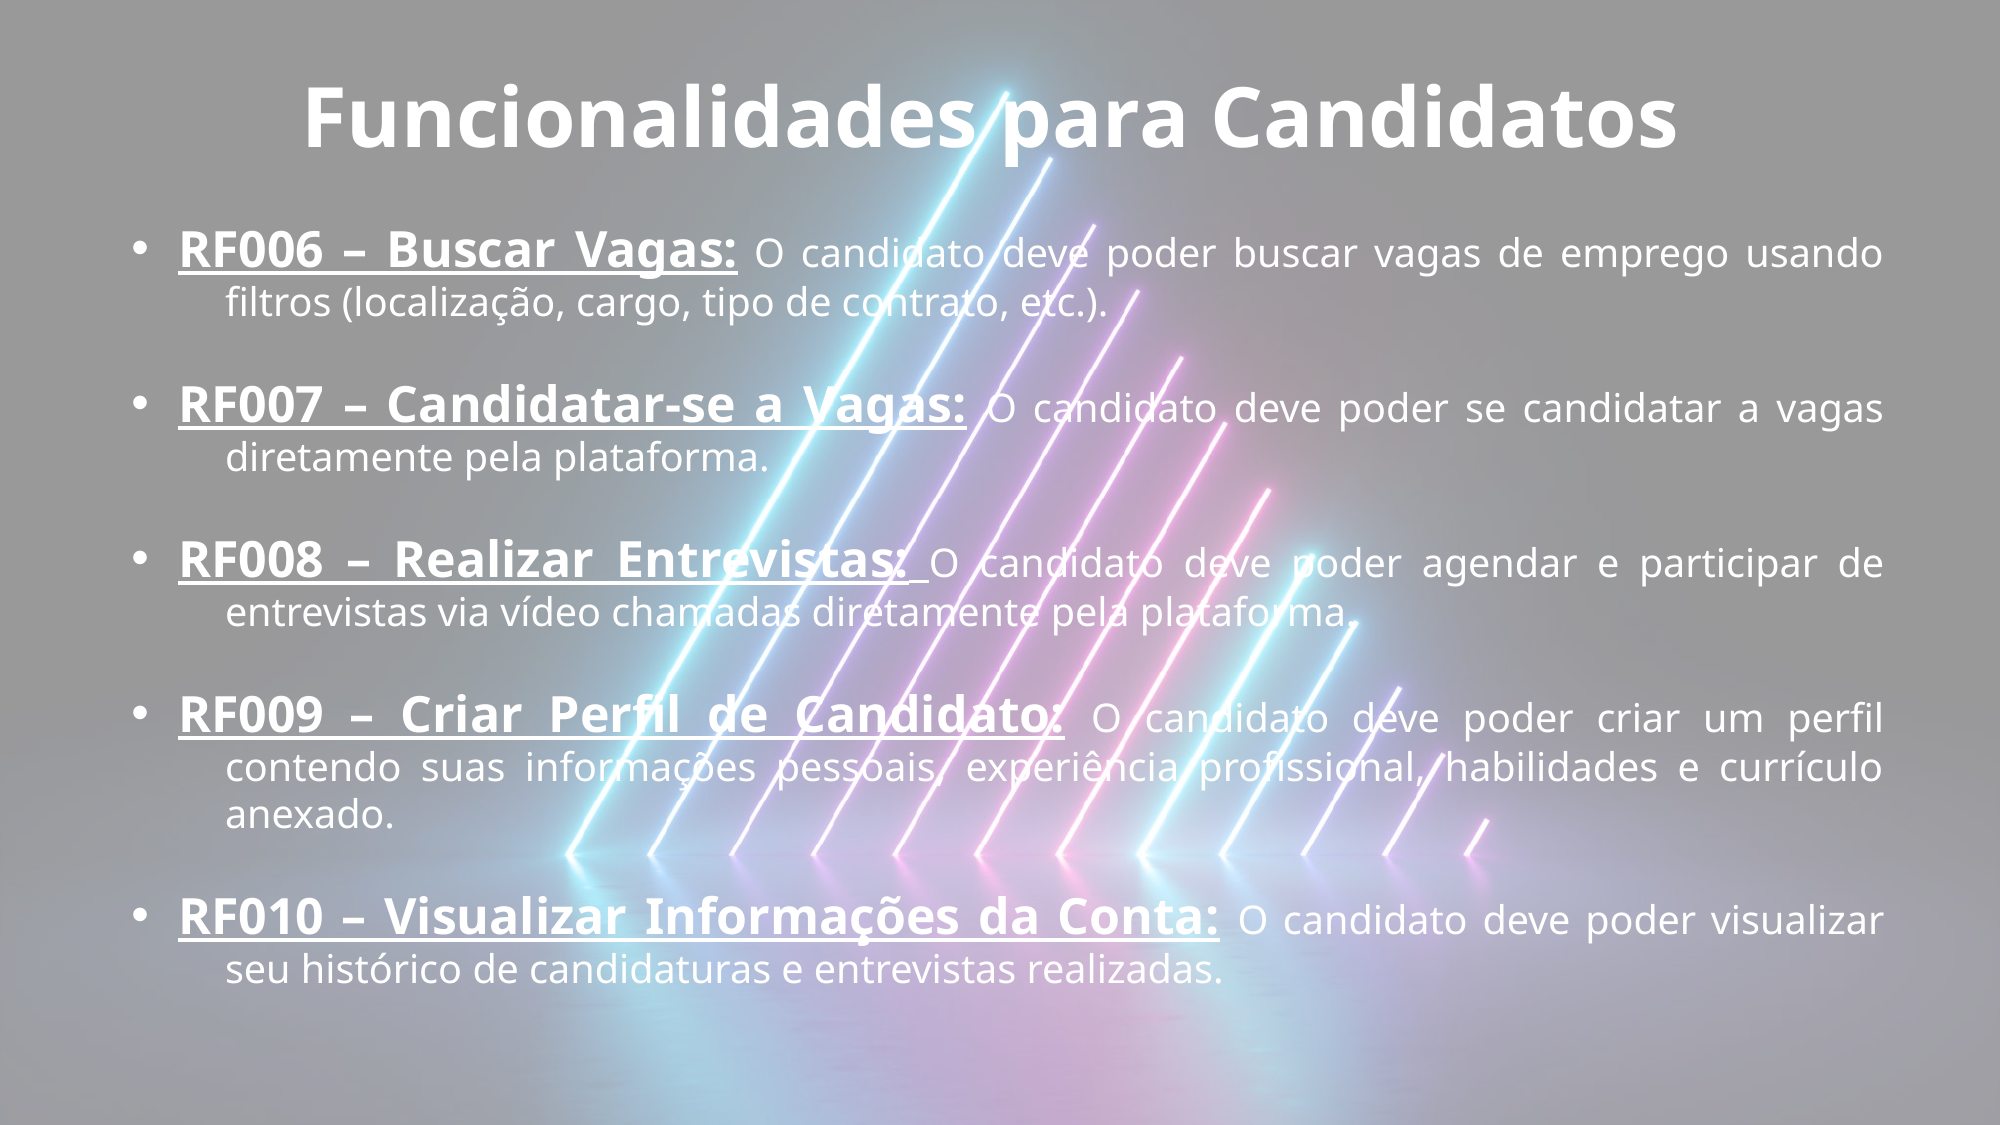

# Funcionalidades para Candidatos
RF006 – Buscar Vagas: O candidato deve poder buscar vagas de emprego usando filtros (localização, cargo, tipo de contrato, etc.).
RF007 – Candidatar-se a Vagas: O candidato deve poder se candidatar a vagas diretamente pela plataforma.
RF008 – Realizar Entrevistas: O candidato deve poder agendar e participar de entrevistas via vídeo chamadas diretamente pela plataforma.
RF009 – Criar Perfil de Candidato: O candidato deve poder criar um perfil contendo suas informações pessoais, experiência profissional, habilidades e currículo anexado.
RF010 – Visualizar Informações da Conta: O candidato deve poder visualizar seu histórico de candidaturas e entrevistas realizadas.